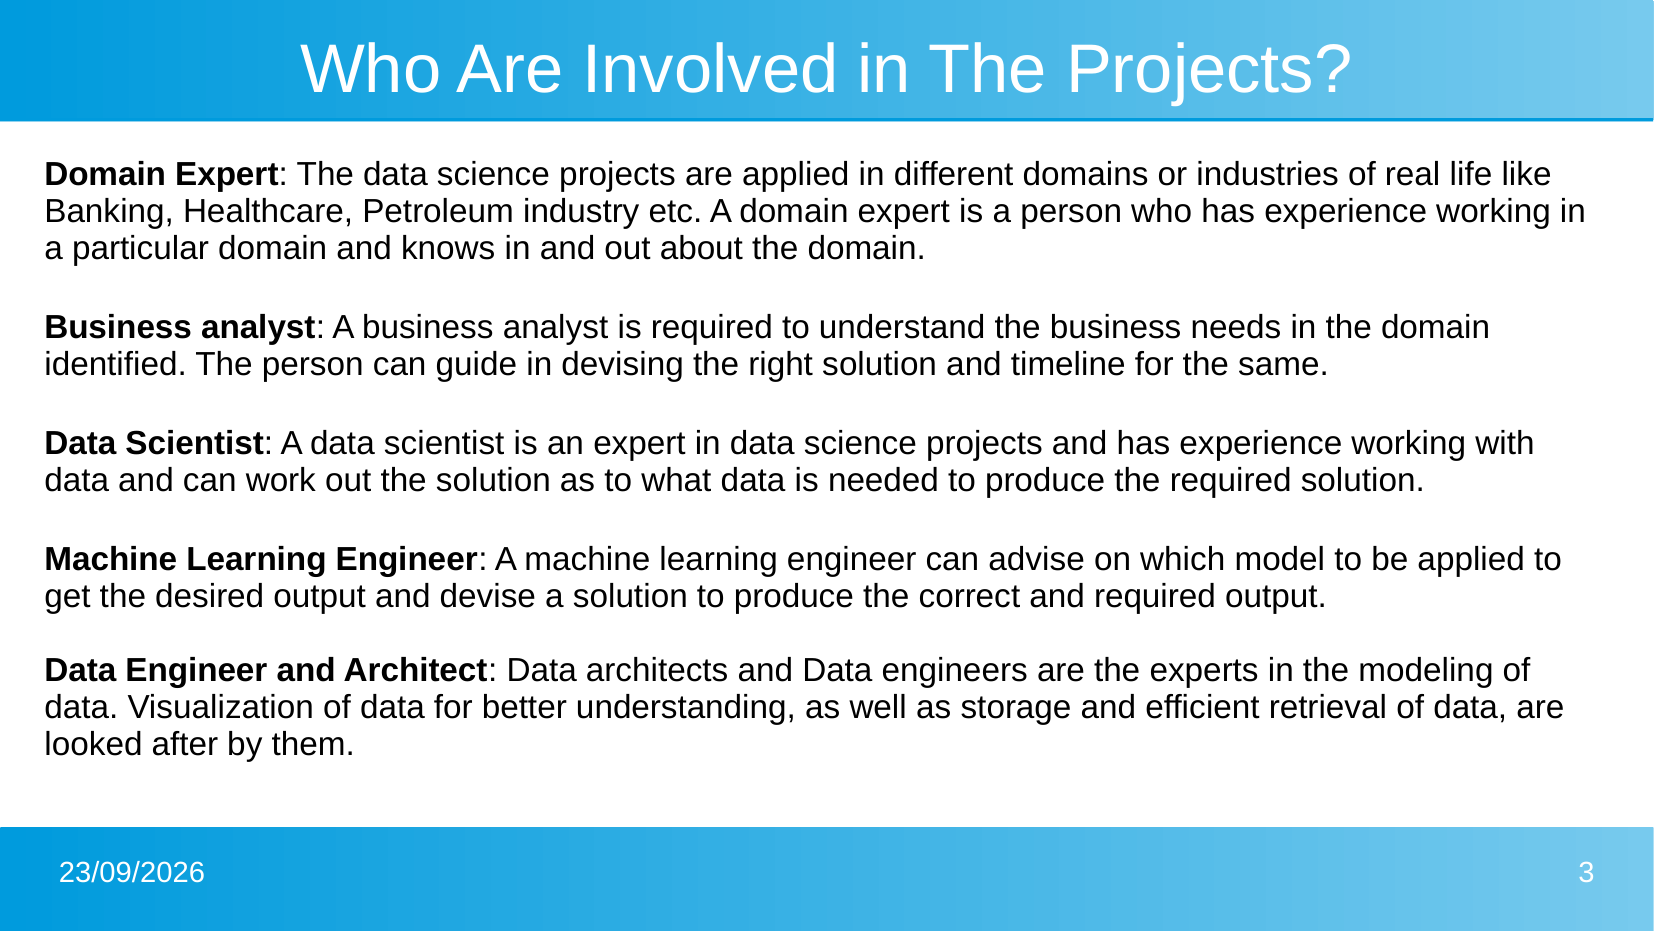

# Who Are Involved in The Projects?
Domain Expert: The data science projects are applied in different domains or industries of real life like Banking, Healthcare, Petroleum industry etc. A domain expert is a person who has experience working in a particular domain and knows in and out about the domain.
Business analyst: A business analyst is required to understand the business needs in the domain identified. The person can guide in devising the right solution and timeline for the same.
Data Scientist: A data scientist is an expert in data science projects and has experience working with data and can work out the solution as to what data is needed to produce the required solution.
Machine Learning Engineer: A machine learning engineer can advise on which model to be applied to get the desired output and devise a solution to produce the correct and required output.
Data Engineer and Architect: Data architects and Data engineers are the experts in the modeling of data. Visualization of data for better understanding, as well as storage and efficient retrieval of data, are looked after by them.
3